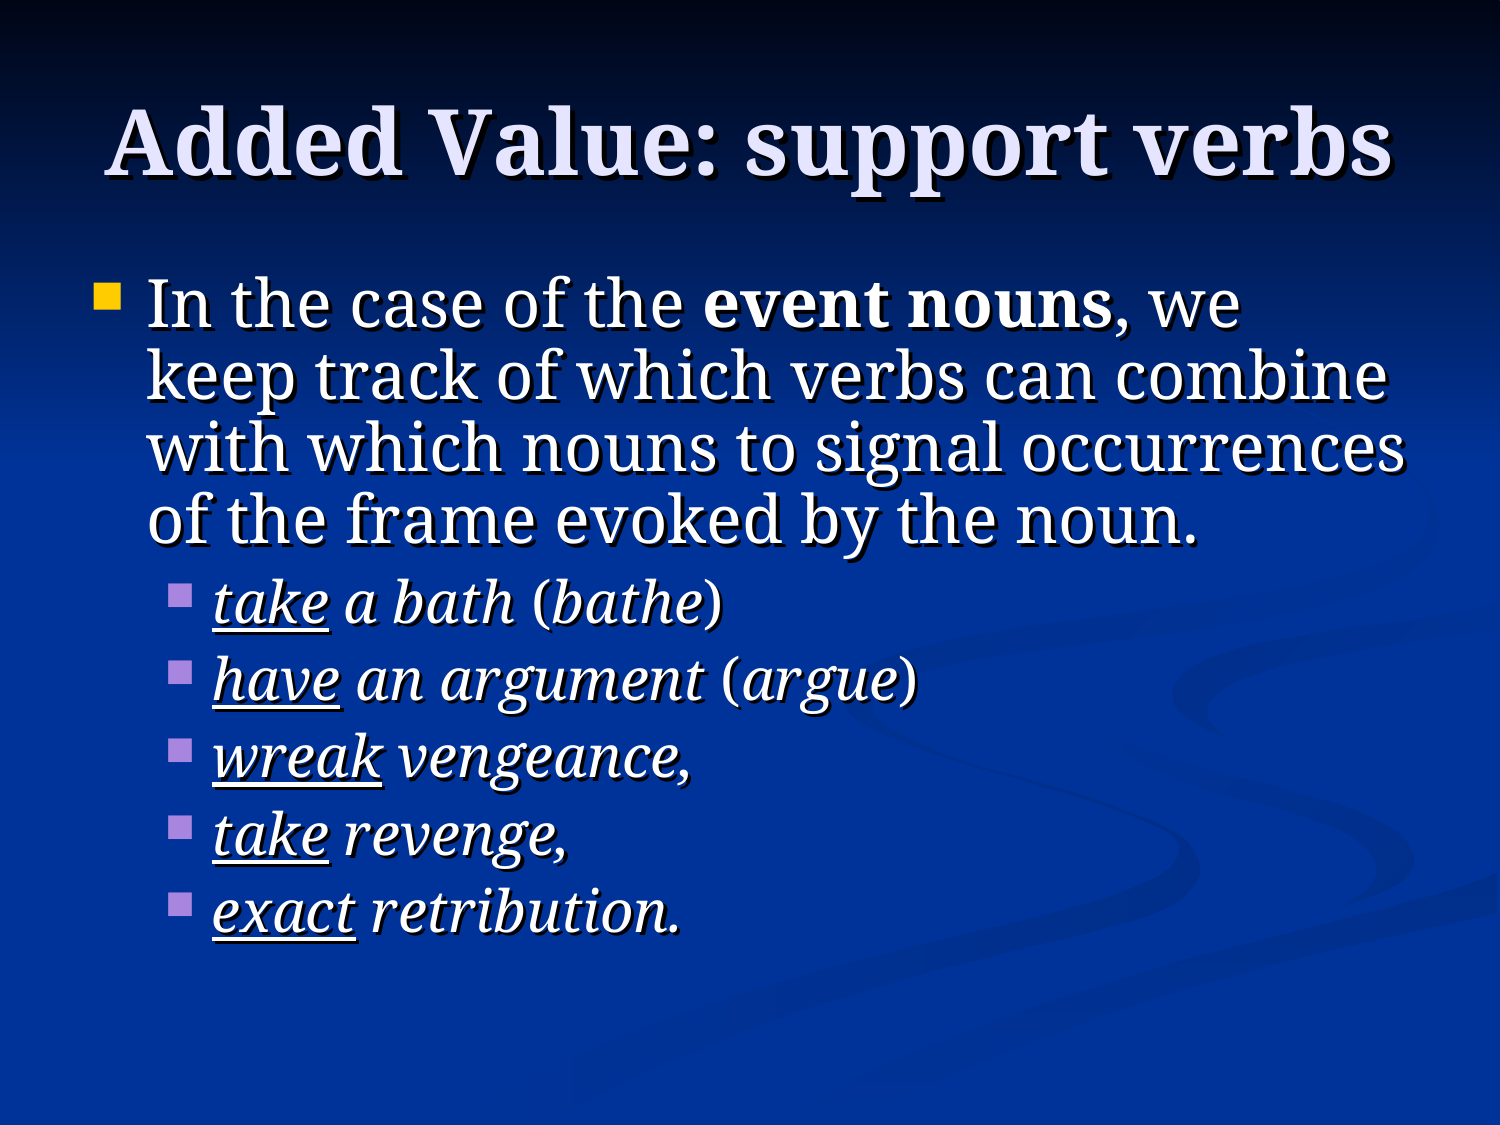

# Added Value: support verbs
In the case of the event nouns, we keep track of which verbs can combine with which nouns to signal occurrences of the frame evoked by the noun.
take a bath (bathe)
have an argument (argue)
wreak vengeance,
take revenge,
exact retribution.